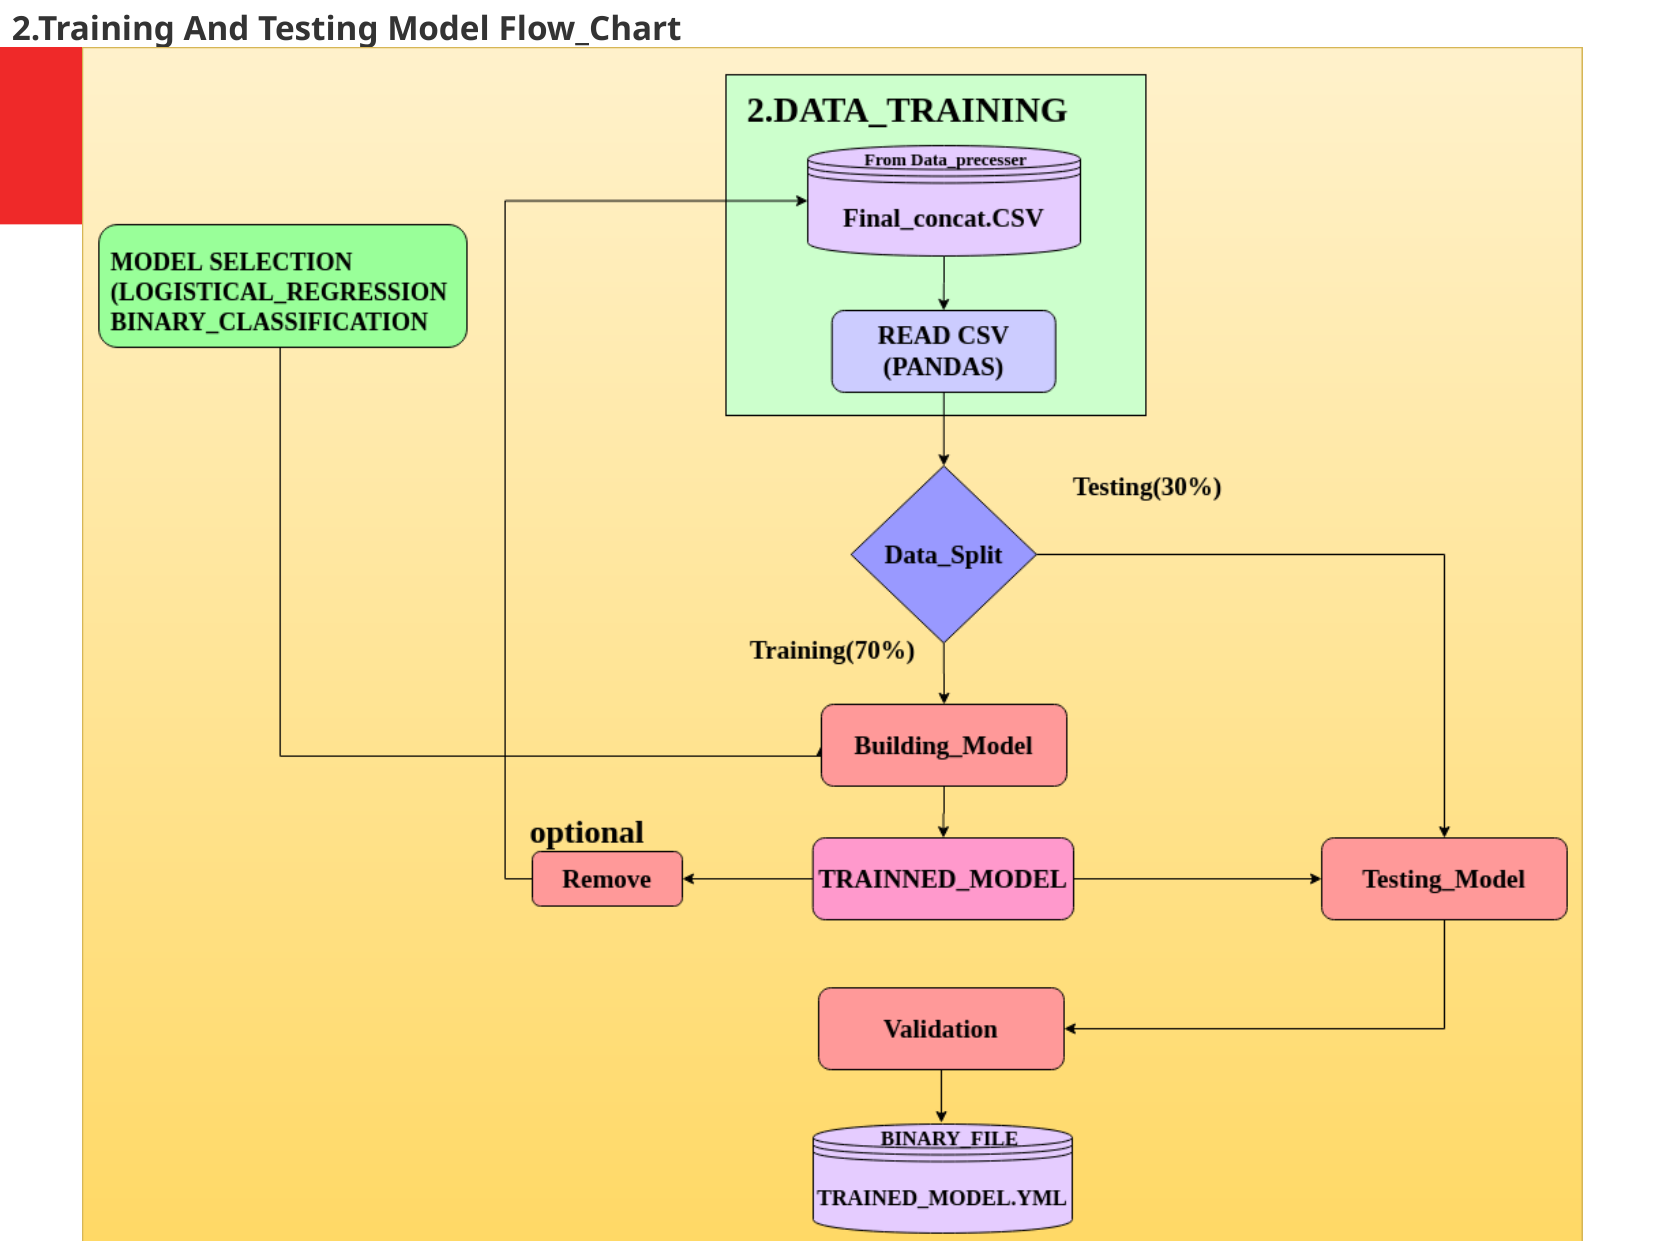

# 2.Training And Testing Model Flow_Chart
8